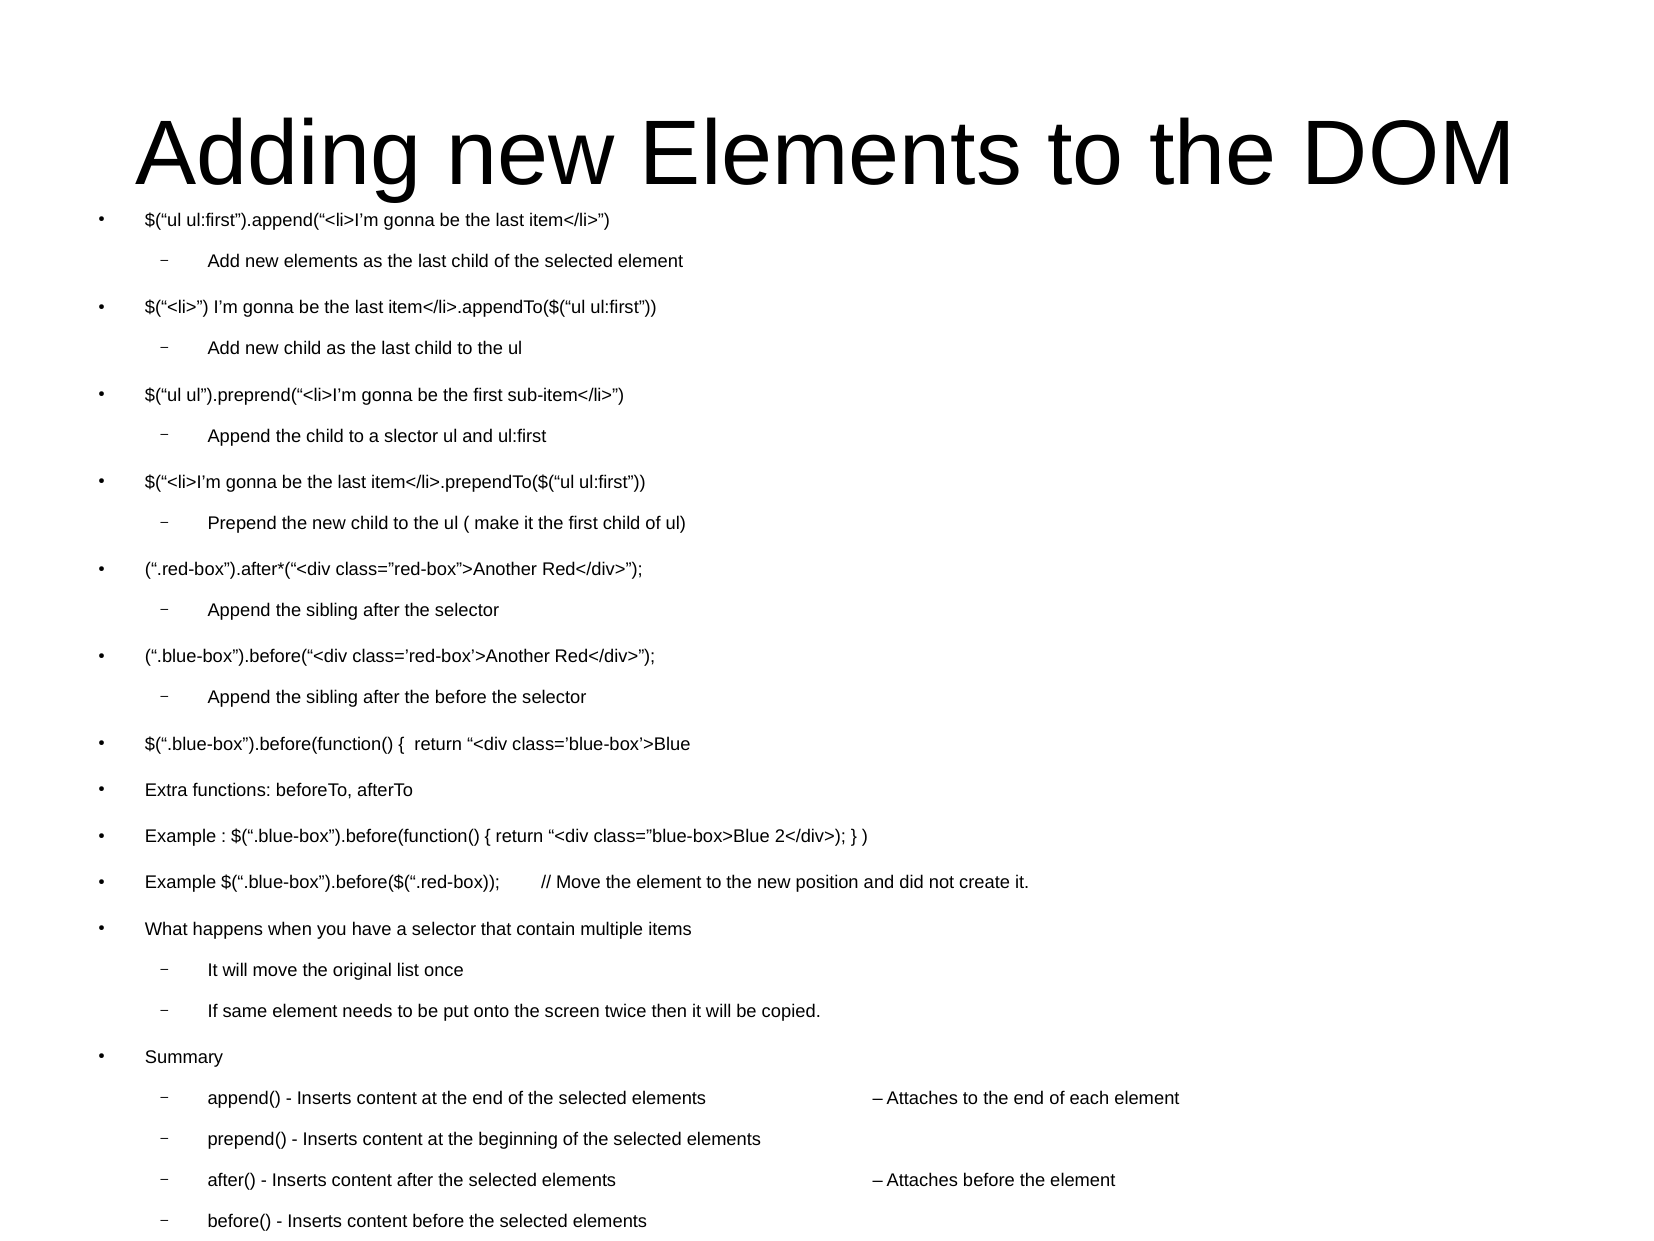

# Adding new Elements to the DOM
$(“ul ul:first”).append(“<li>I’m gonna be the last item</li>”)
Add new elements as the last child of the selected element
$(“<li>”) I’m gonna be the last item</li>.appendTo($(“ul ul:first”))
Add new child as the last child to the ul
$(“ul ul”).preprend(“<li>I’m gonna be the first sub-item</li>”)
Append the child to a slector ul and ul:first
$(“<li>I’m gonna be the last item</li>.prependTo($(“ul ul:first”))
Prepend the new child to the ul ( make it the first child of ul)
(“.red-box”).after*(“<div class=”red-box”>Another Red</div>”);
Append the sibling after the selector
(“.blue-box”).before(“<div class=’red-box’>Another Red</div>”);
Append the sibling after the before the selector
$(“.blue-box”).before(function() { return “<div class=’blue-box’>Blue
Extra functions: beforeTo, afterTo
Example : $(“.blue-box”).before(function() { return “<div class=”blue-box>Blue 2</div>); } )
Example $(“.blue-box”).before($(“.red-box));		// Move the element to the new position and did not create it.
What happens when you have a selector that contain multiple items
It will move the original list once
If same element needs to be put onto the screen twice then it will be copied.
Summary
append() - Inserts content at the end of the selected elements 				 		 	 – Attaches to the end of each element
prepend() - Inserts content at the beginning of the selected elements
after() - Inserts content after the selected elements					 	 		 	 – Attaches before the element
before() - Inserts content before the selected elements